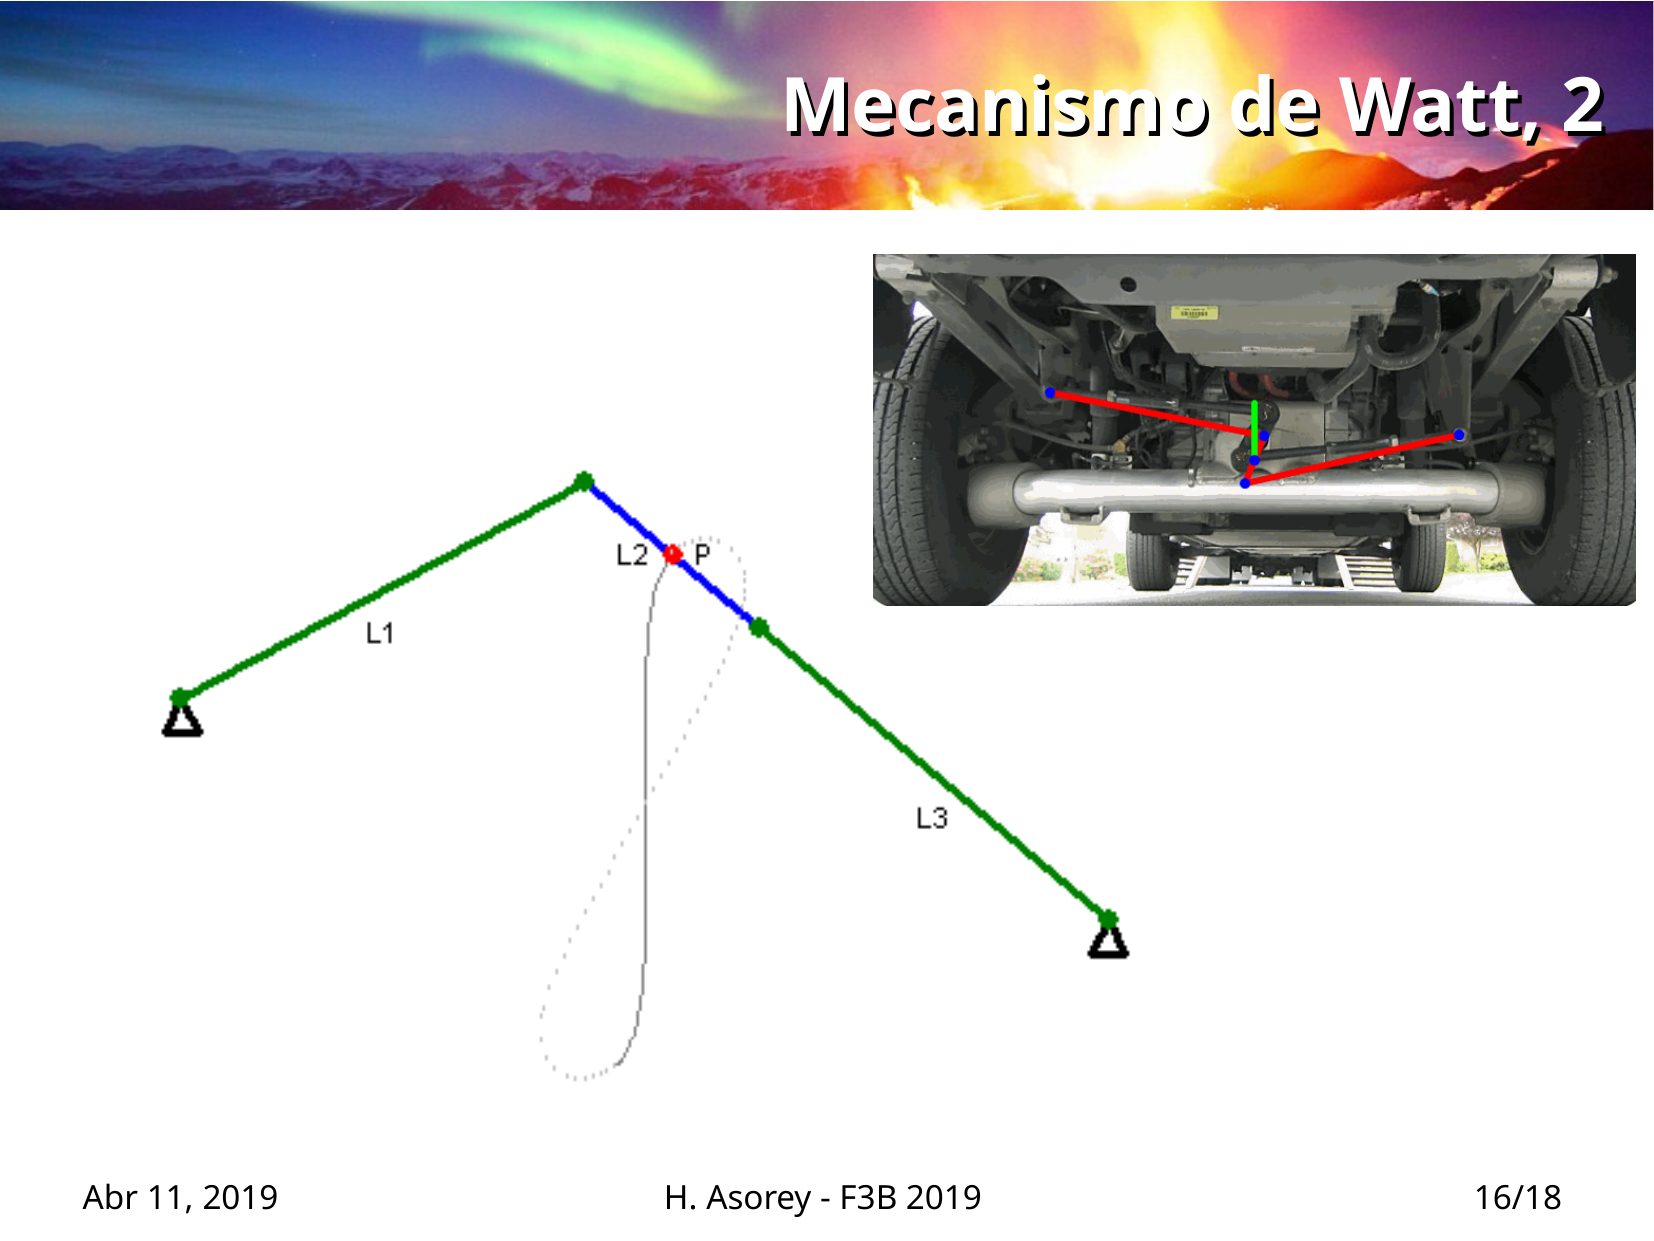

# Mecanismo de Watt, 2
Abr 11, 2019
H. Asorey - F3B 2019
16